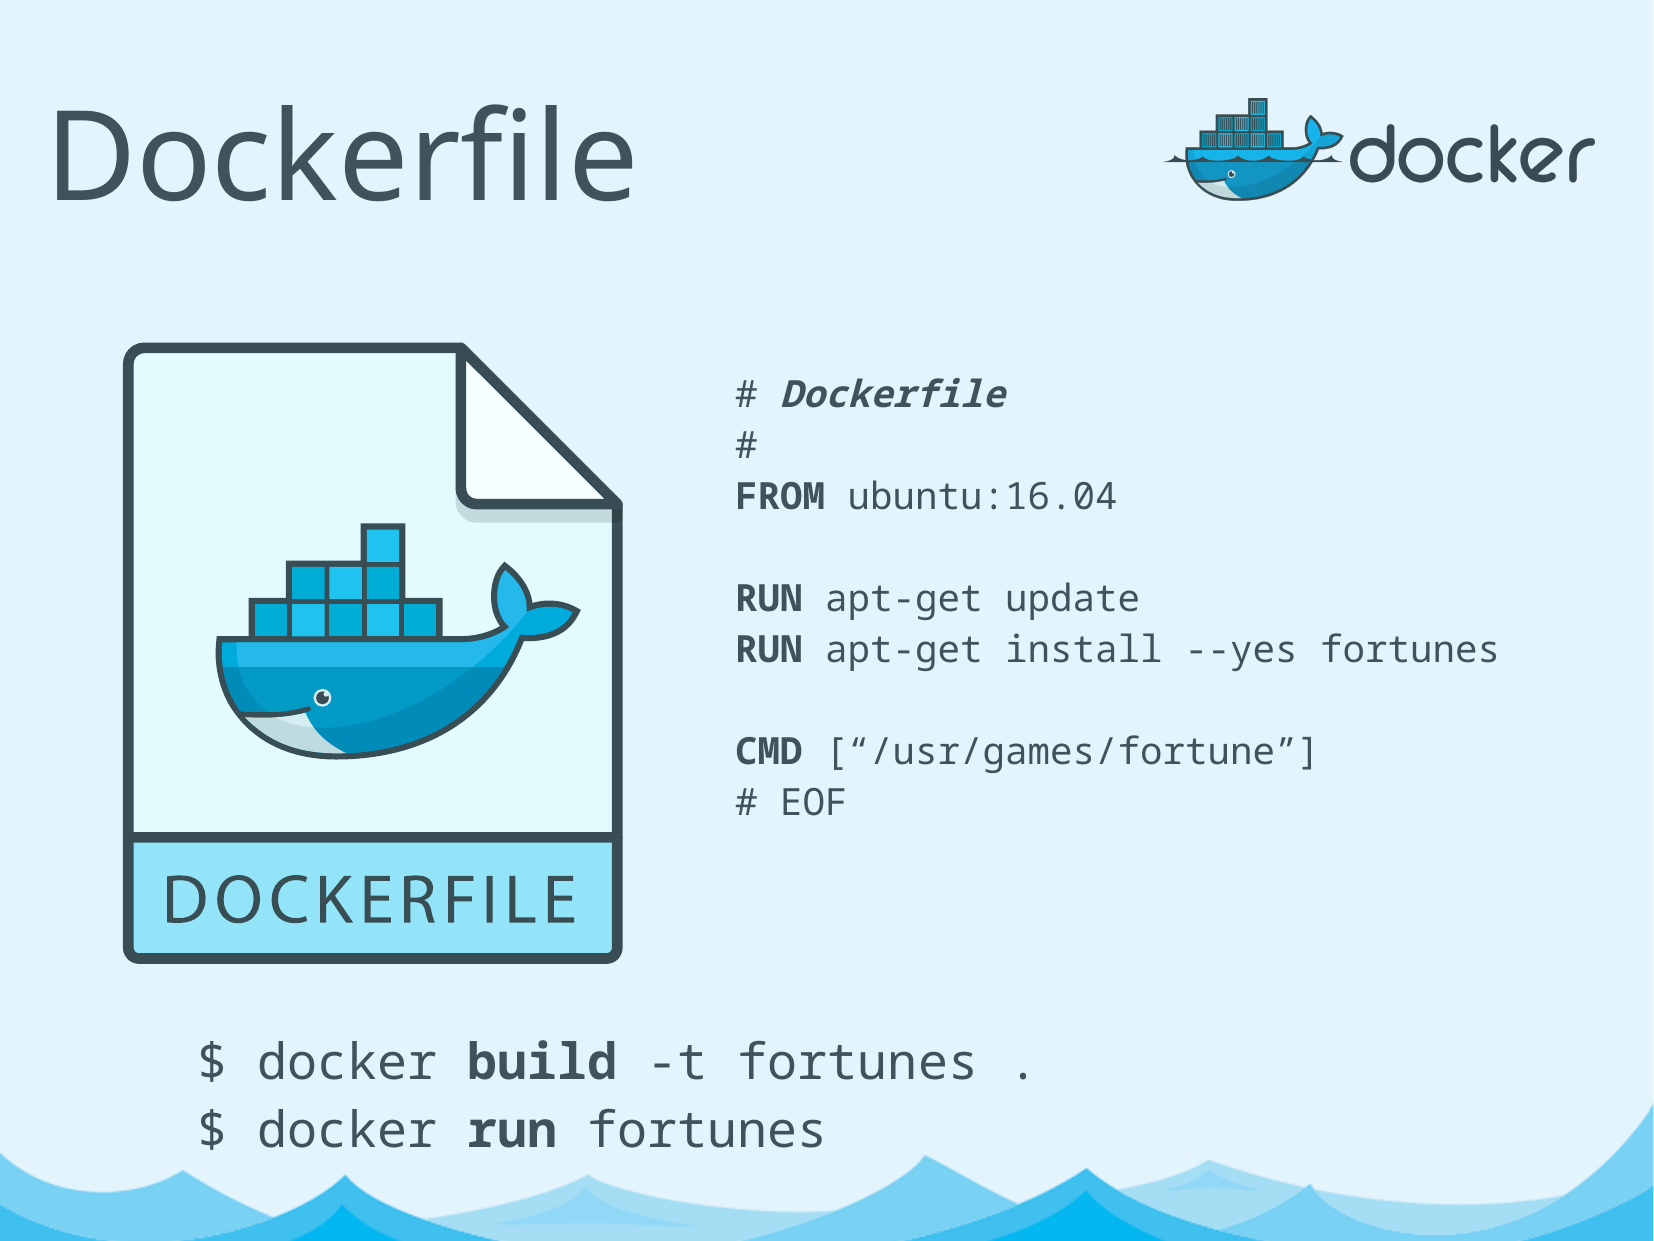

Dockerfile
# Dockerfile
#
FROM ubuntu:16.04
RUN apt-get update
RUN apt-get install --yes fortunes
CMD [“/usr/games/fortune”]
# EOF
$ docker build -t fortunes .
$ docker run fortunes